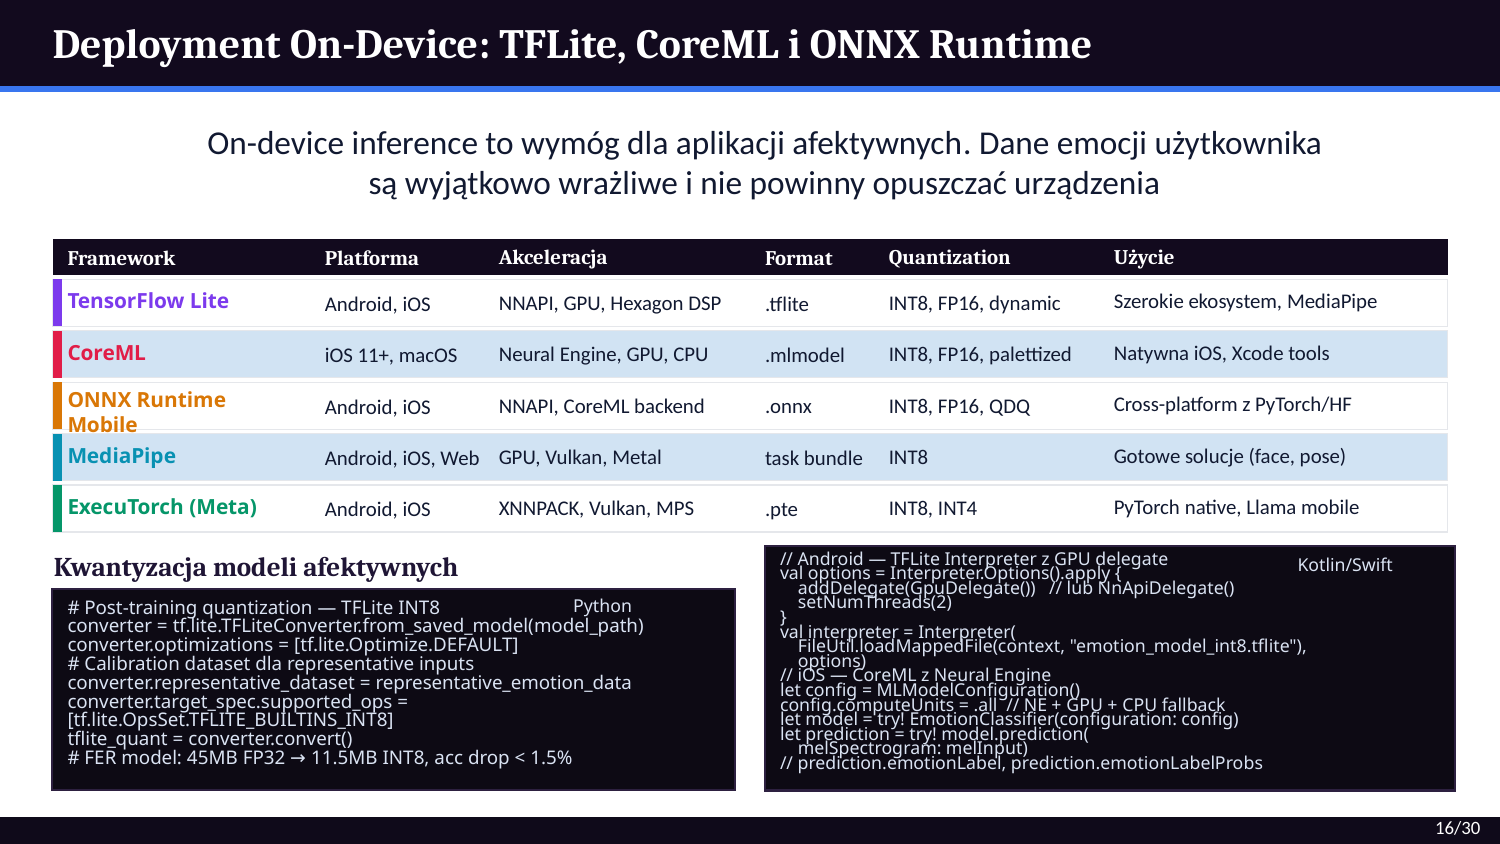

Deployment On-Device: TFLite, CoreML i ONNX Runtime
On-device inference to wymóg dla aplikacji afektywnych. Dane emocji użytkownika są wyjątkowo wrażliwe i nie powinny opuszczać urządzenia
Framework
Platforma
Akceleracja
Format
Quantization
Użycie
TensorFlow Lite
Szerokie ekosystem, MediaPipe
Android, iOS
NNAPI, GPU, Hexagon DSP
.tflite
INT8, FP16, dynamic
CoreML
Natywna iOS, Xcode tools
iOS 11+, macOS
Neural Engine, GPU, CPU
.mlmodel
INT8, FP16, palettized
ONNX Runtime Mobile
Cross-platform z PyTorch/HF
Android, iOS
NNAPI, CoreML backend
.onnx
INT8, FP16, QDQ
MediaPipe
Gotowe solucje (face, pose)
Android, iOS, Web
GPU, Vulkan, Metal
task bundle
INT8
ExecuTorch (Meta)
PyTorch native, Llama mobile
Android, iOS
XNNPACK, Vulkan, MPS
.pte
INT8, INT4
Kwantyzacja modeli afektywnych
Kotlin/Swift
// Android — TFLite Interpreter z GPU delegate
val options = Interpreter.Options().apply {
 addDelegate(GpuDelegate()) // lub NnApiDelegate()
 setNumThreads(2)
}
val interpreter = Interpreter(
 FileUtil.loadMappedFile(context, "emotion_model_int8.tflite"),
 options)
// iOS — CoreML z Neural Engine
let config = MLModelConfiguration()
config.computeUnits = .all // NE + GPU + CPU fallback
let model = try! EmotionClassifier(configuration: config)
let prediction = try! model.prediction(
 melSpectrogram: melInput)
// prediction.emotionLabel, prediction.emotionLabelProbs
Python
# Post-training quantization — TFLite INT8
converter = tf.lite.TFLiteConverter.from_saved_model(model_path)
converter.optimizations = [tf.lite.Optimize.DEFAULT]
# Calibration dataset dla representative inputs
converter.representative_dataset = representative_emotion_data
converter.target_spec.supported_ops = [tf.lite.OpsSet.TFLITE_BUILTINS_INT8]
tflite_quant = converter.convert()
# FER model: 45MB FP32 → 11.5MB INT8, acc drop < 1.5%